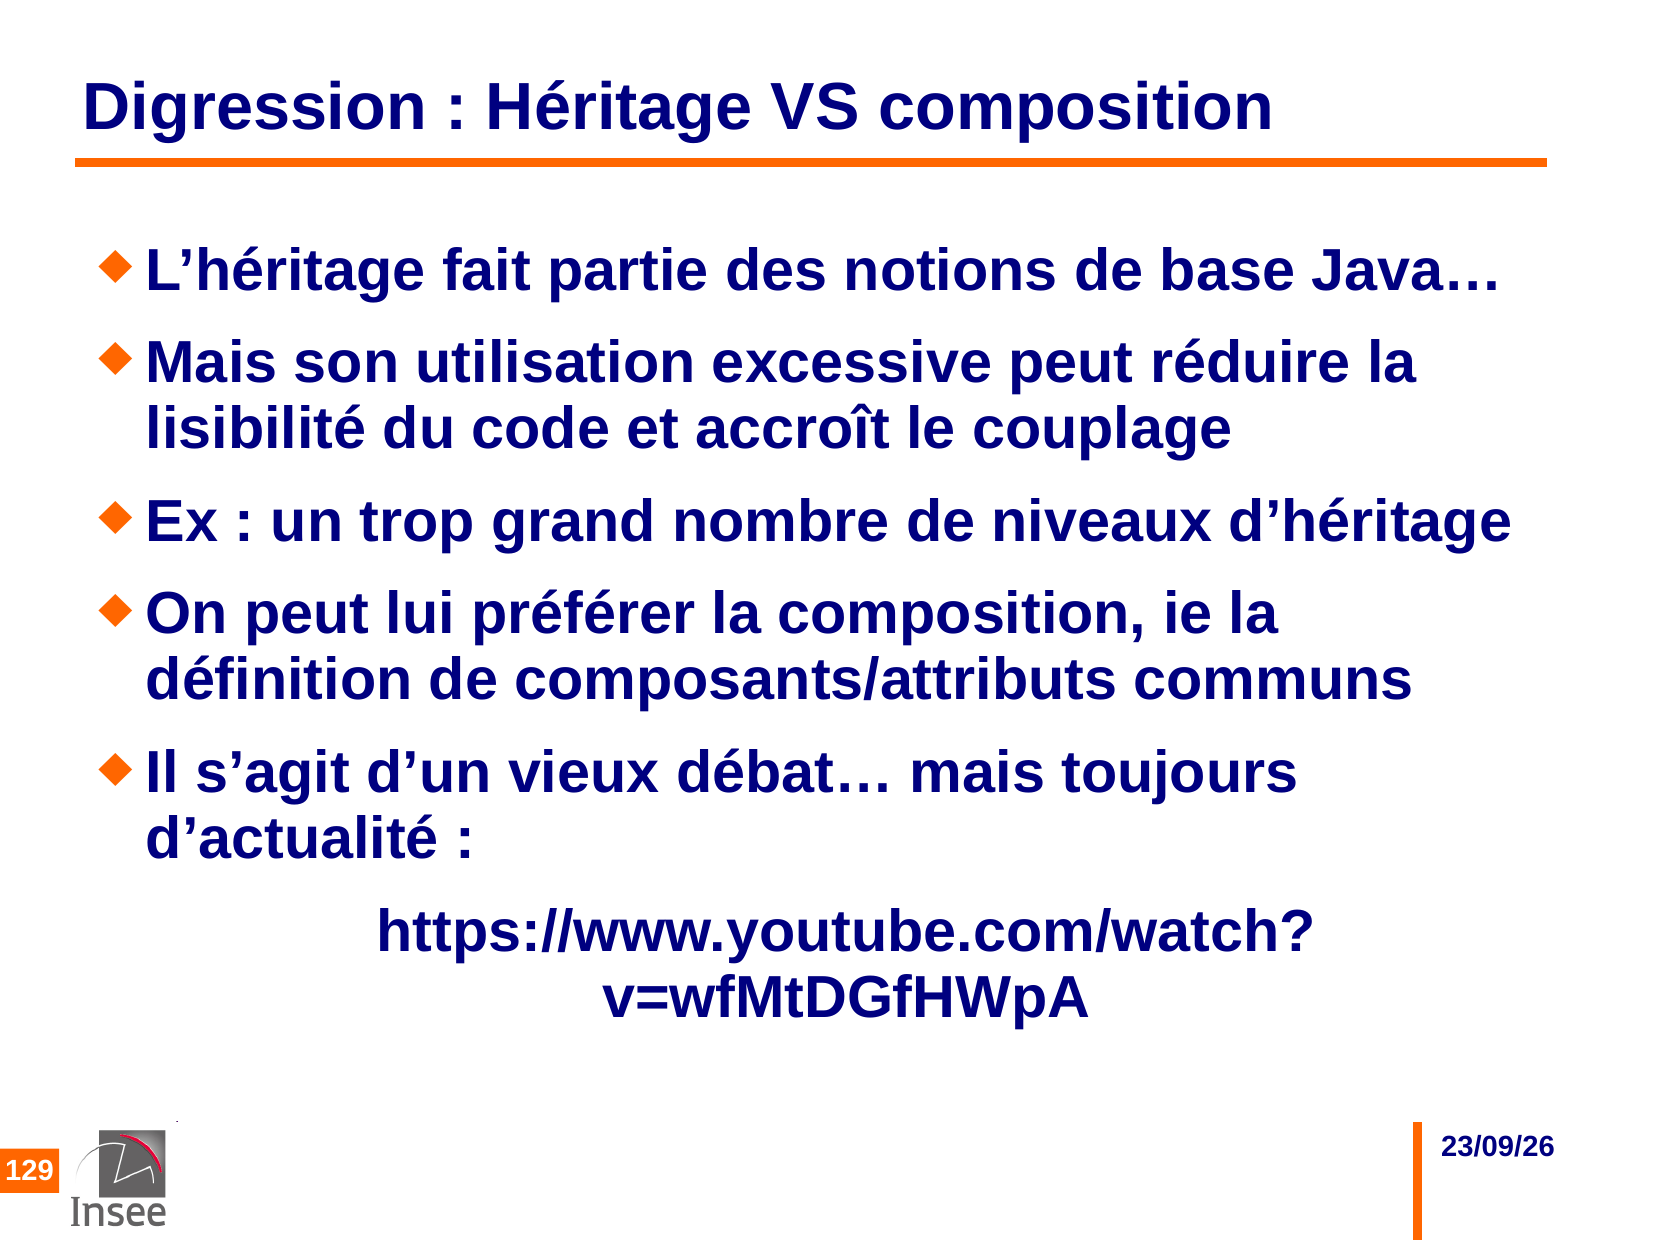

# Digression : Héritage VS composition
L’héritage fait partie des notions de base Java…
Mais son utilisation excessive peut réduire la lisibilité du code et accroît le couplage
Ex : un trop grand nombre de niveaux d’héritage
On peut lui préférer la composition, ie la définition de composants/attributs communs
Il s’agit d’un vieux débat… mais toujours d’actualité :
https://www.youtube.com/watch?v=wfMtDGfHWpA
129